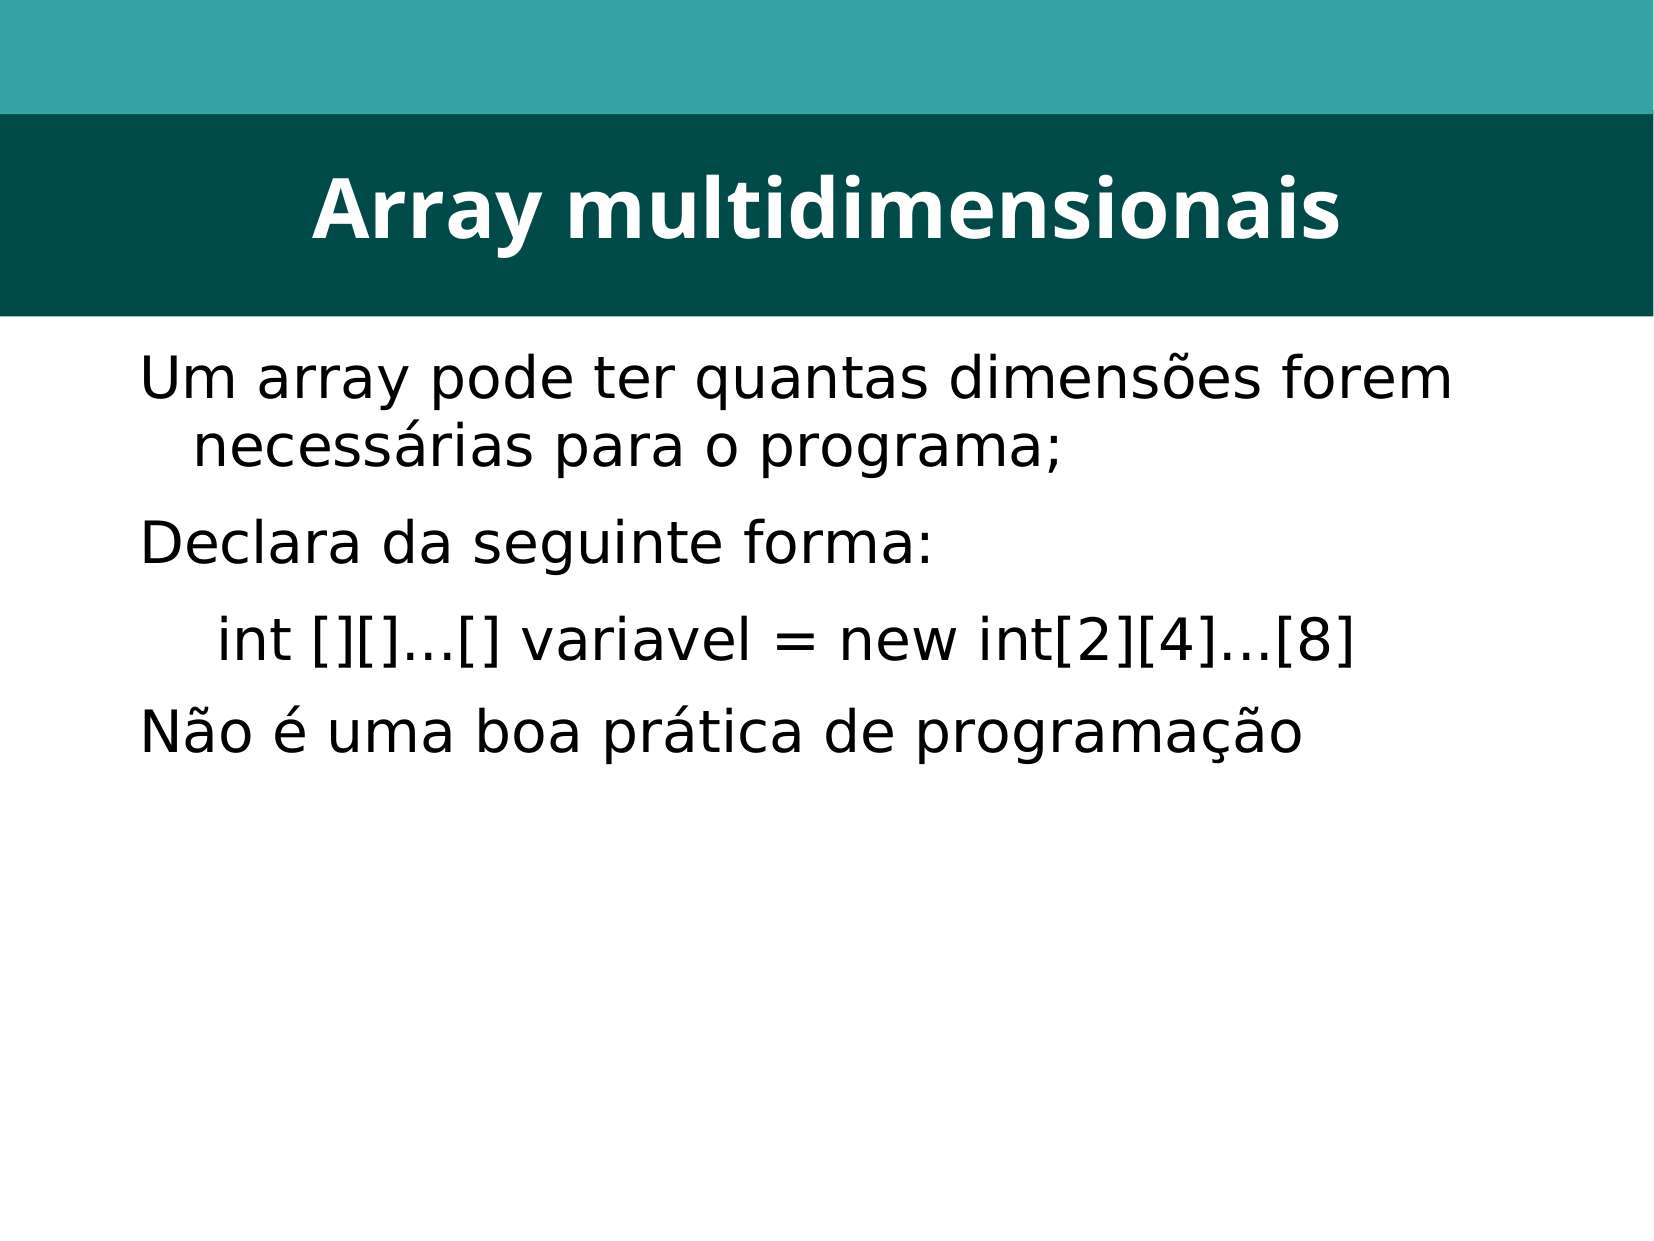

# Array multidimensionais
Um array pode ter quantas dimensões forem necessárias para o programa;
Declara da seguinte forma:
int [][]...[] variavel = new int[2][4]...[8]
Não é uma boa prática de programação